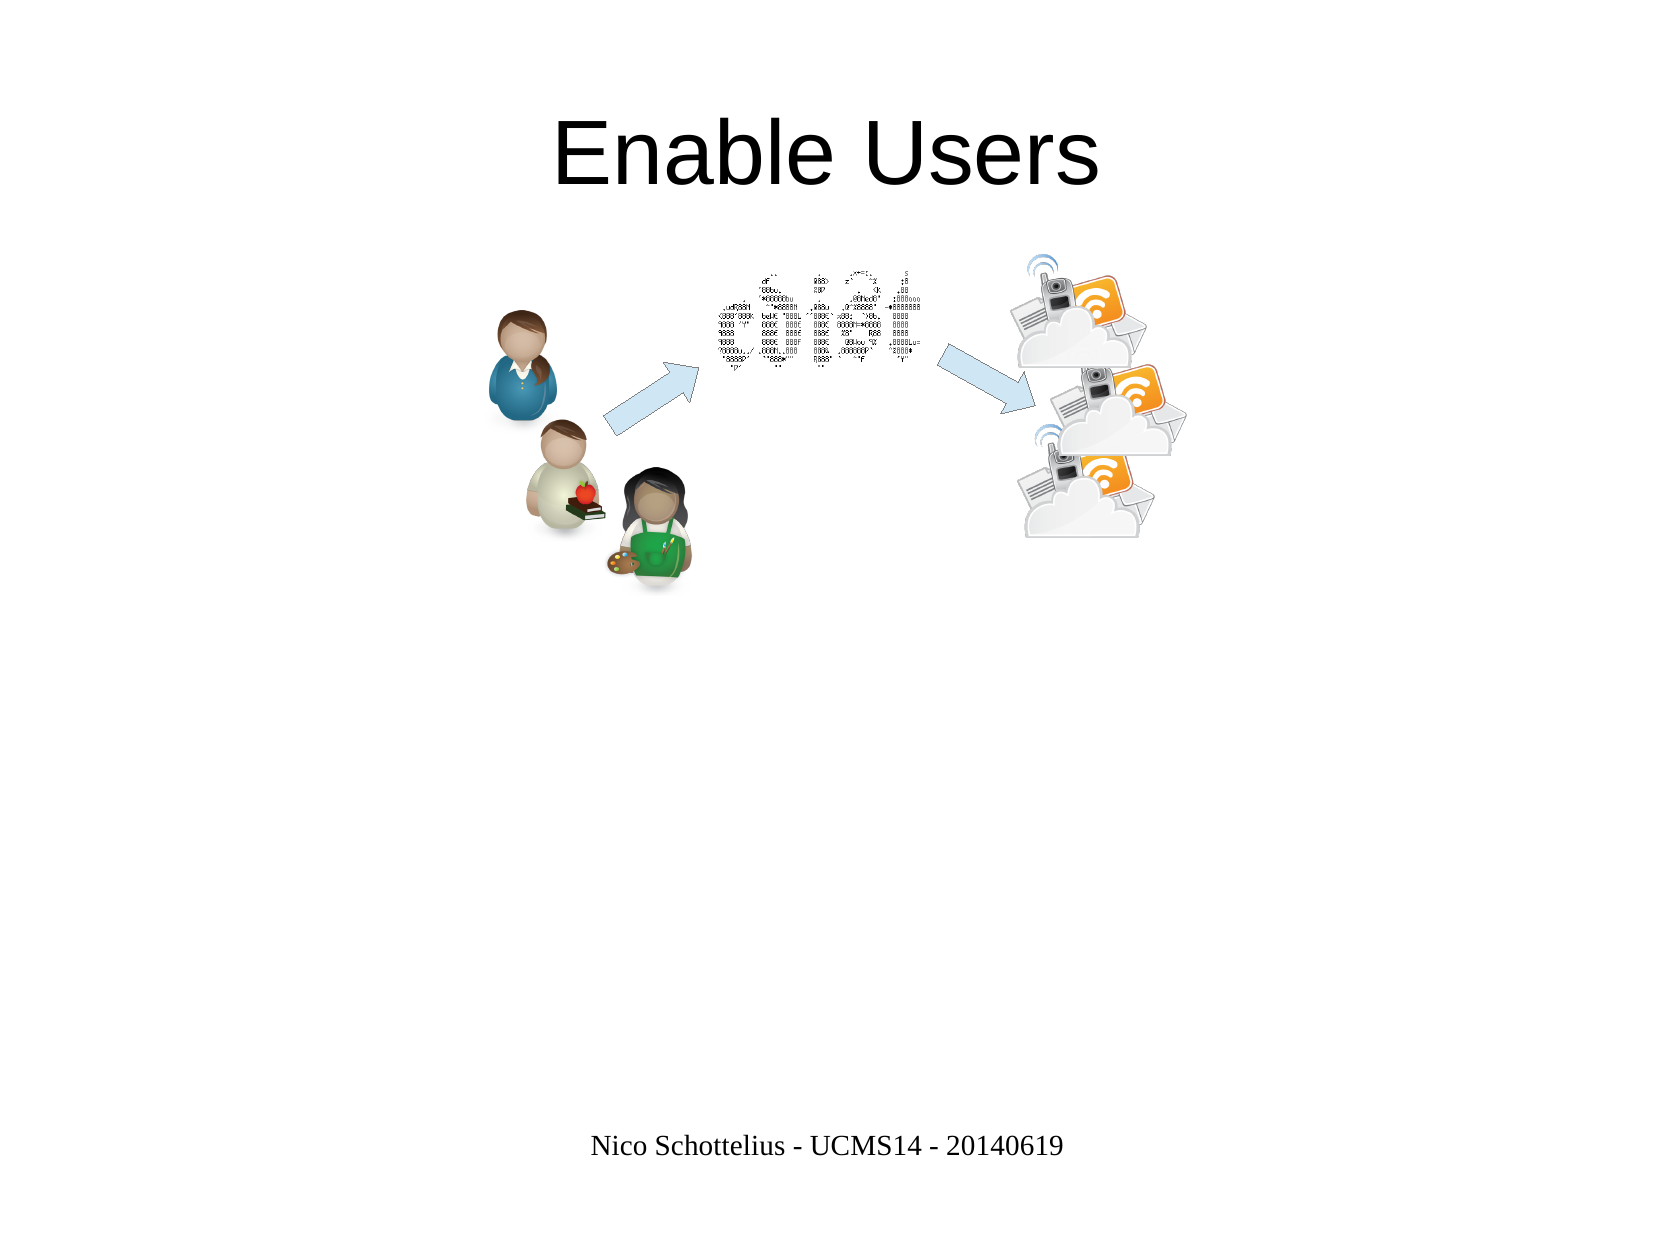

# Enable Users
Nico Schottelius - UCMS14 - 20140619